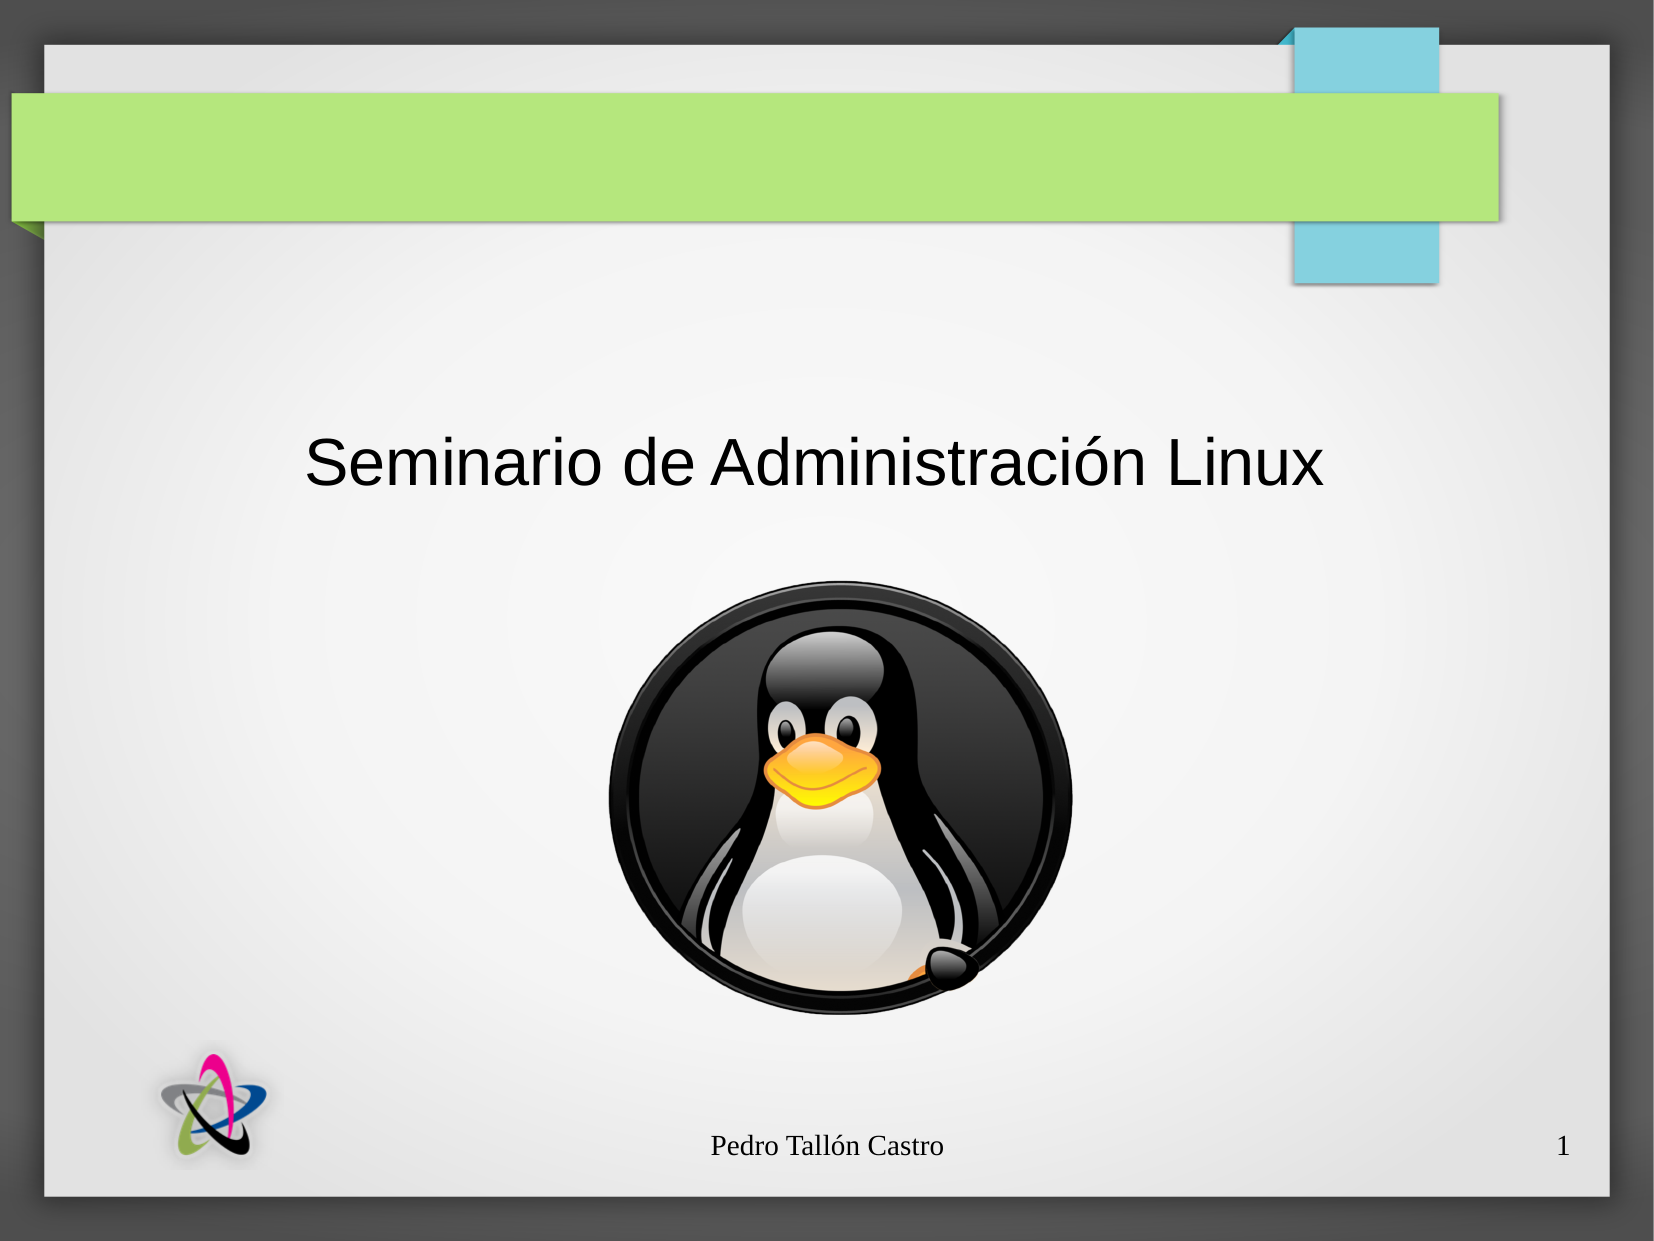

# Seminario de Administración Linux
Pedro Tallón Castro
1